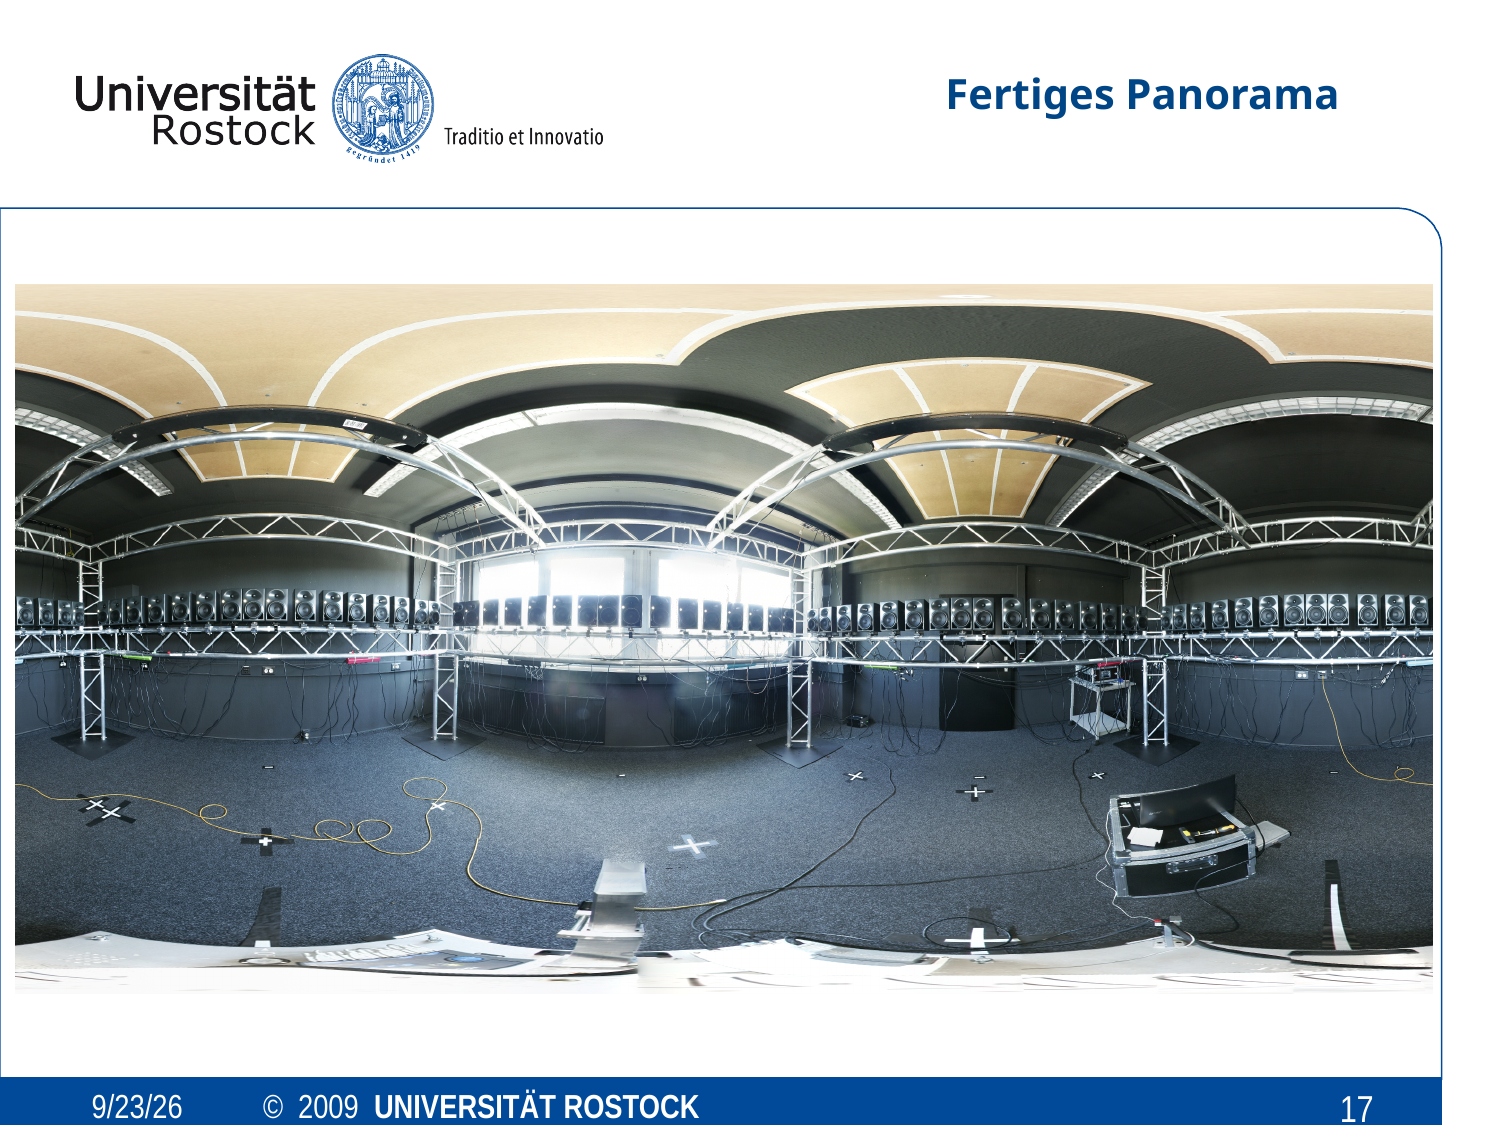

# Fertiges Panorama
 © 2009 UNIVERSITÄT ROSTOCK